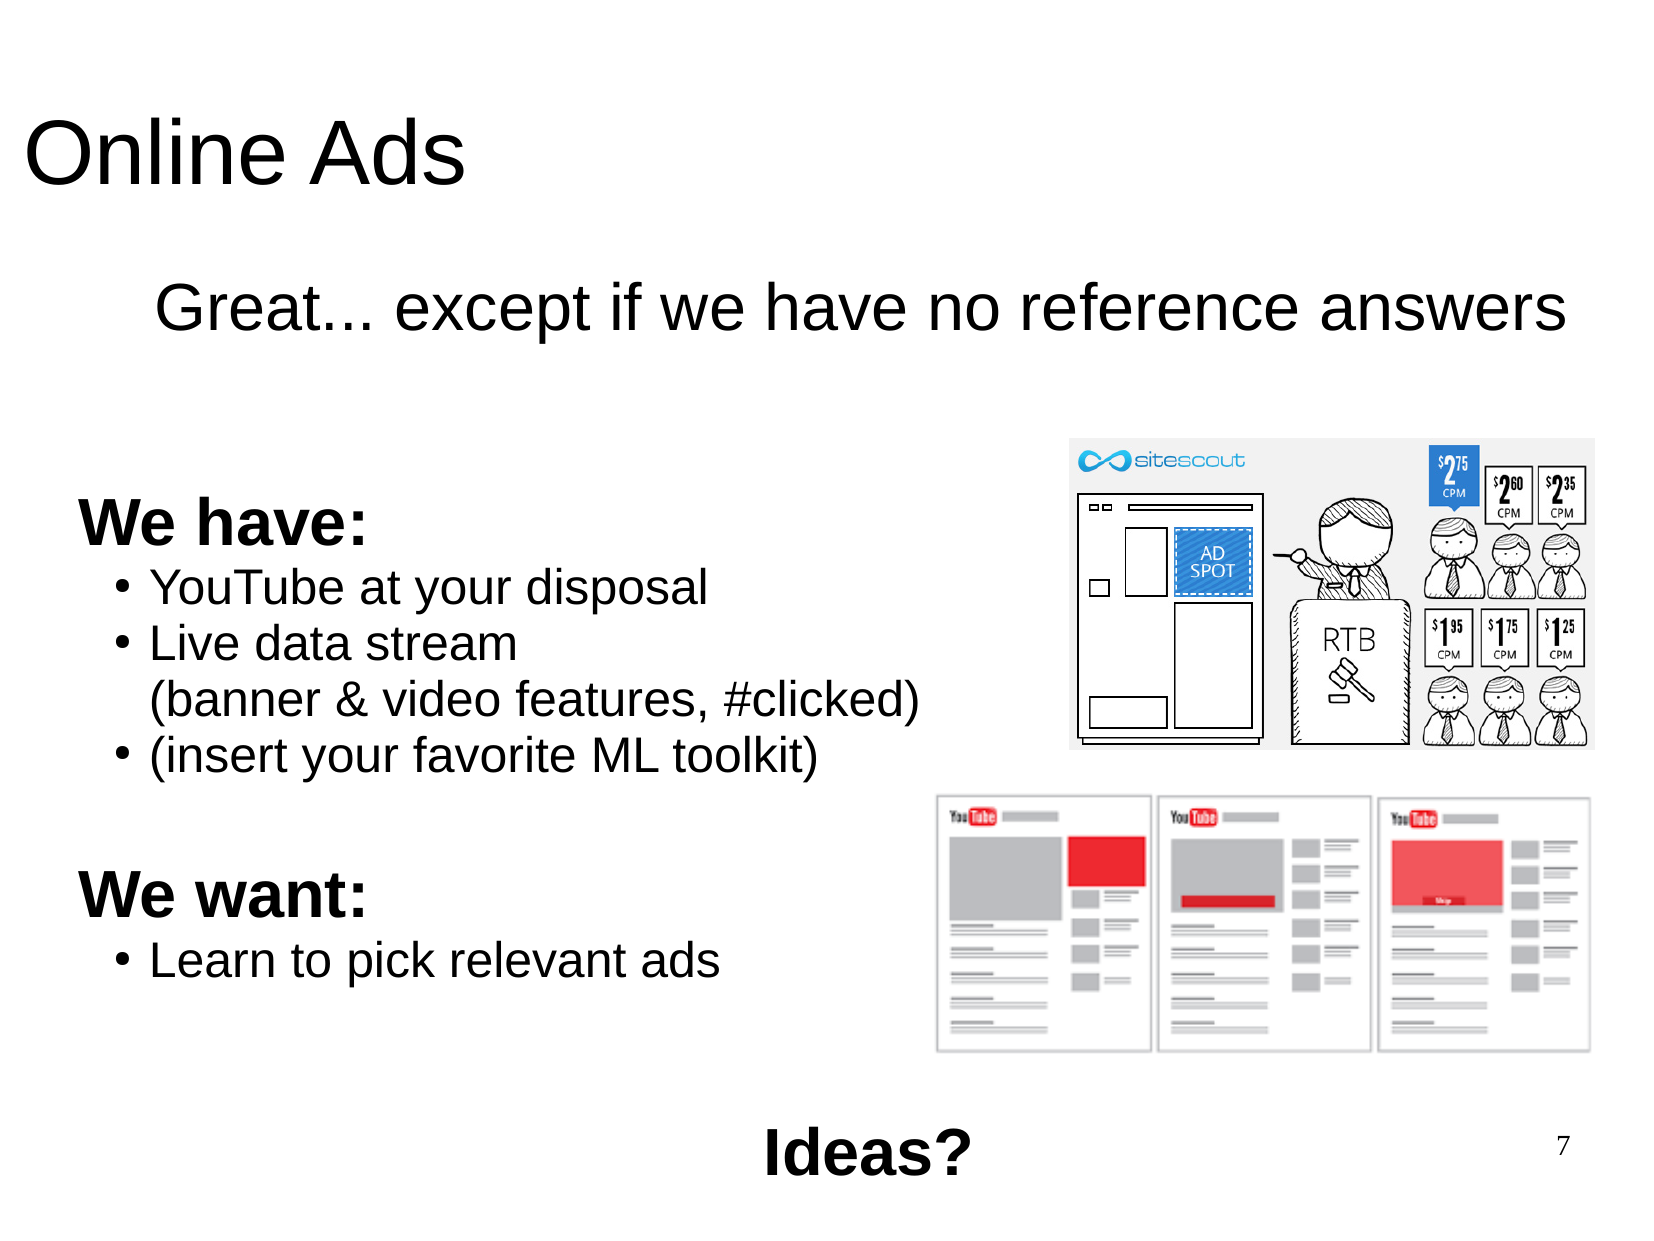

# Online Ads
Great... except if we have no reference answers
We have:
YouTube at your disposal
Live data stream
(banner & video features, #clicked)
(insert your favorite ML toolkit)
We want:
Learn to pick relevant ads
Ideas?
7